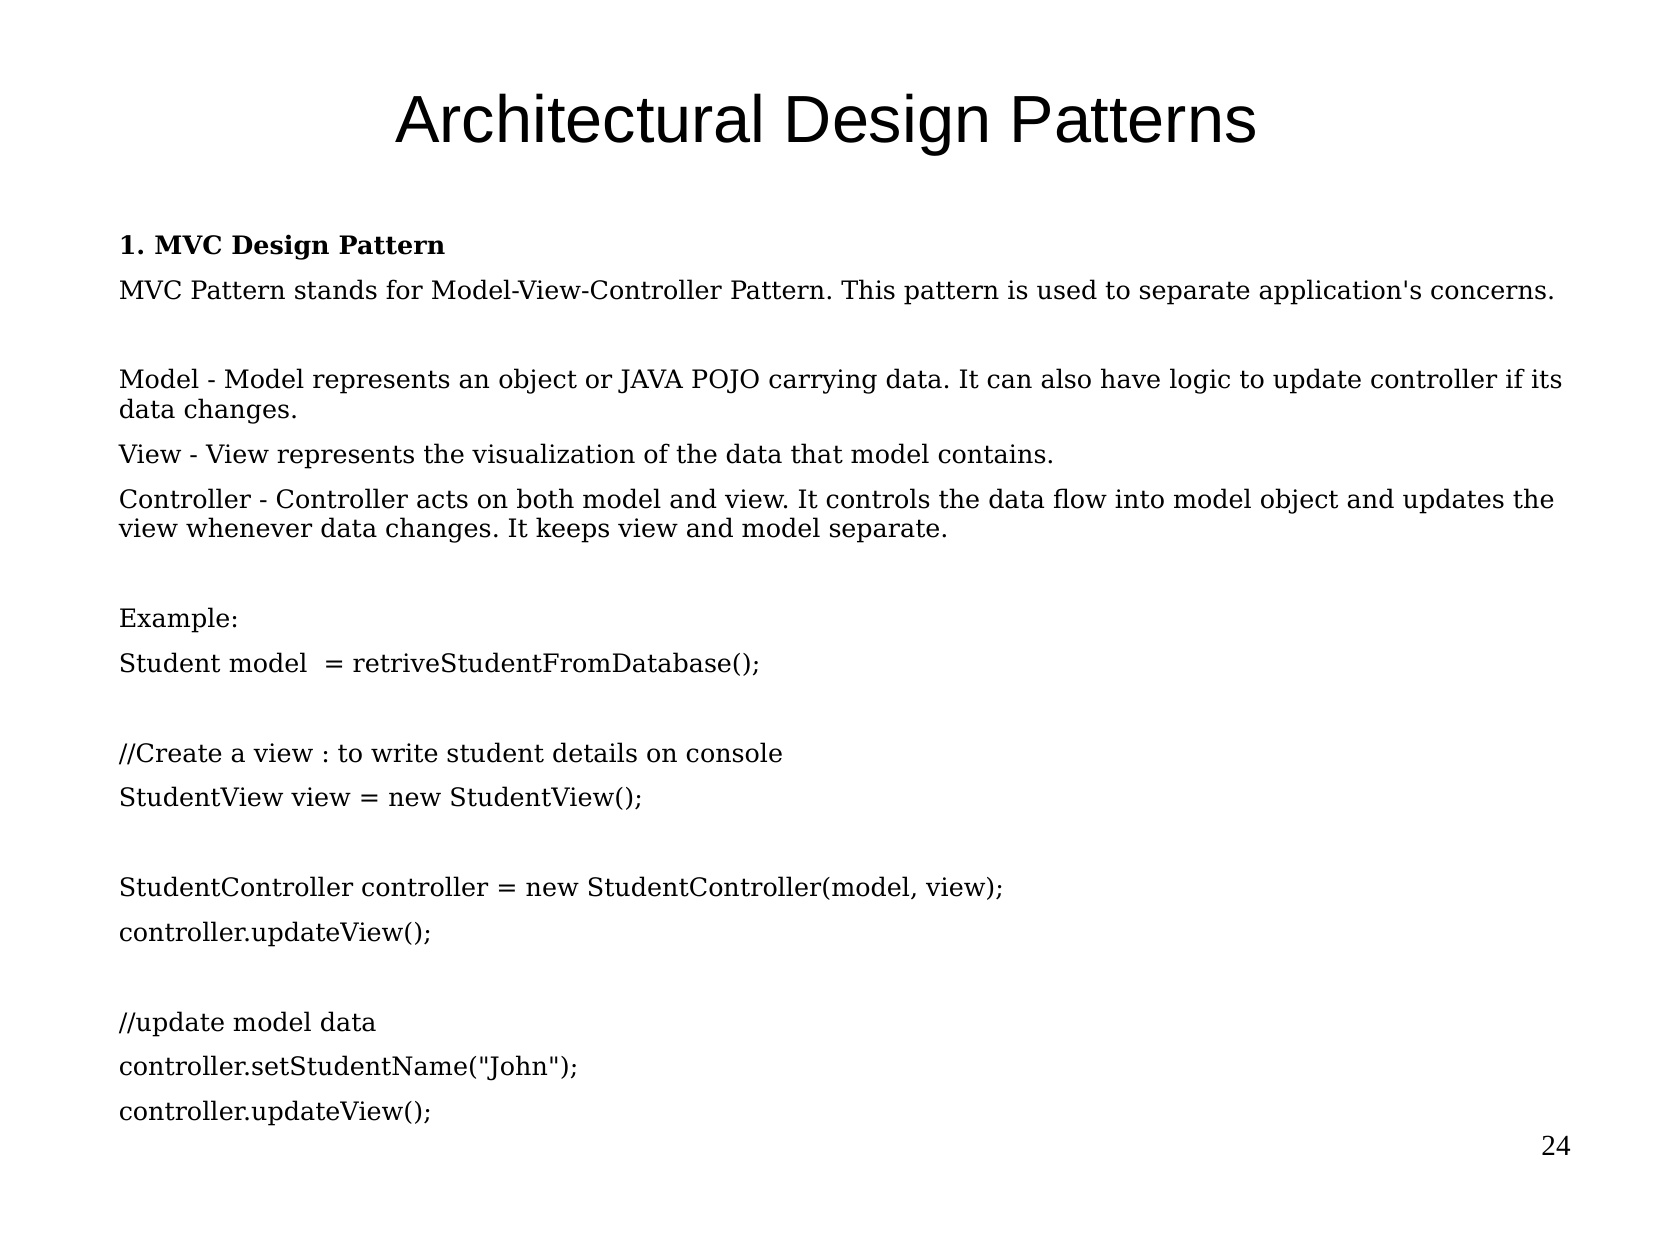

# Architectural Design Patterns
1. MVC Design Pattern
MVC Pattern stands for Model-View-Controller Pattern. This pattern is used to separate application's concerns.
Model - Model represents an object or JAVA POJO carrying data. It can also have logic to update controller if its data changes.
View - View represents the visualization of the data that model contains.
Controller - Controller acts on both model and view. It controls the data flow into model object and updates the view whenever data changes. It keeps view and model separate.
Example:
Student model = retriveStudentFromDatabase();
//Create a view : to write student details on console
StudentView view = new StudentView();
StudentController controller = new StudentController(model, view);
controller.updateView();
//update model data
controller.setStudentName("John");
controller.updateView();
24